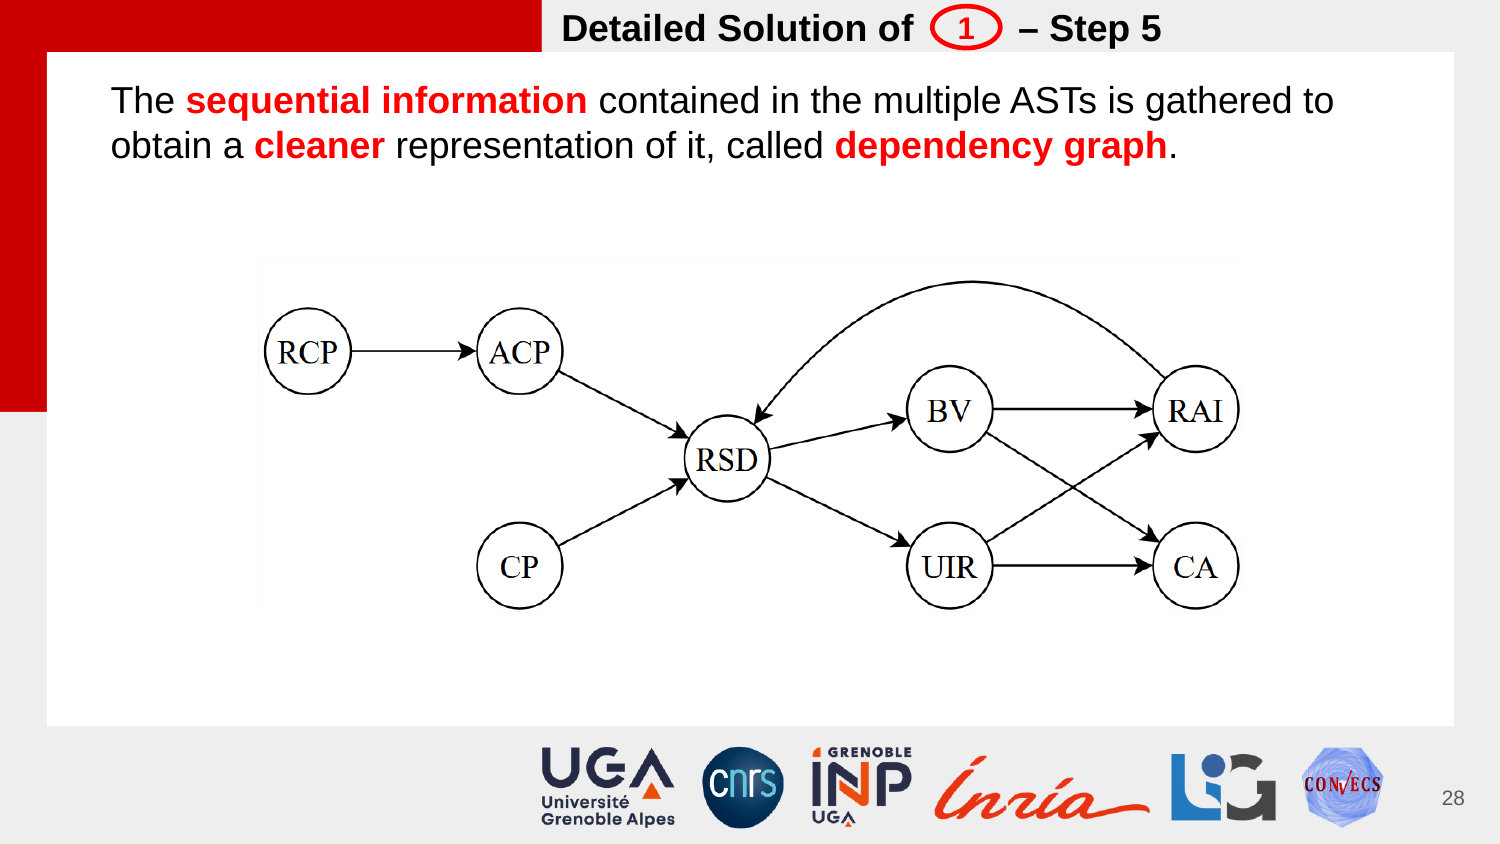

Detailed Solution of – Step 5
1
The sequential information contained in the multiple ASTs is gathered to obtain a cleaner representation of it, called dependency graph.